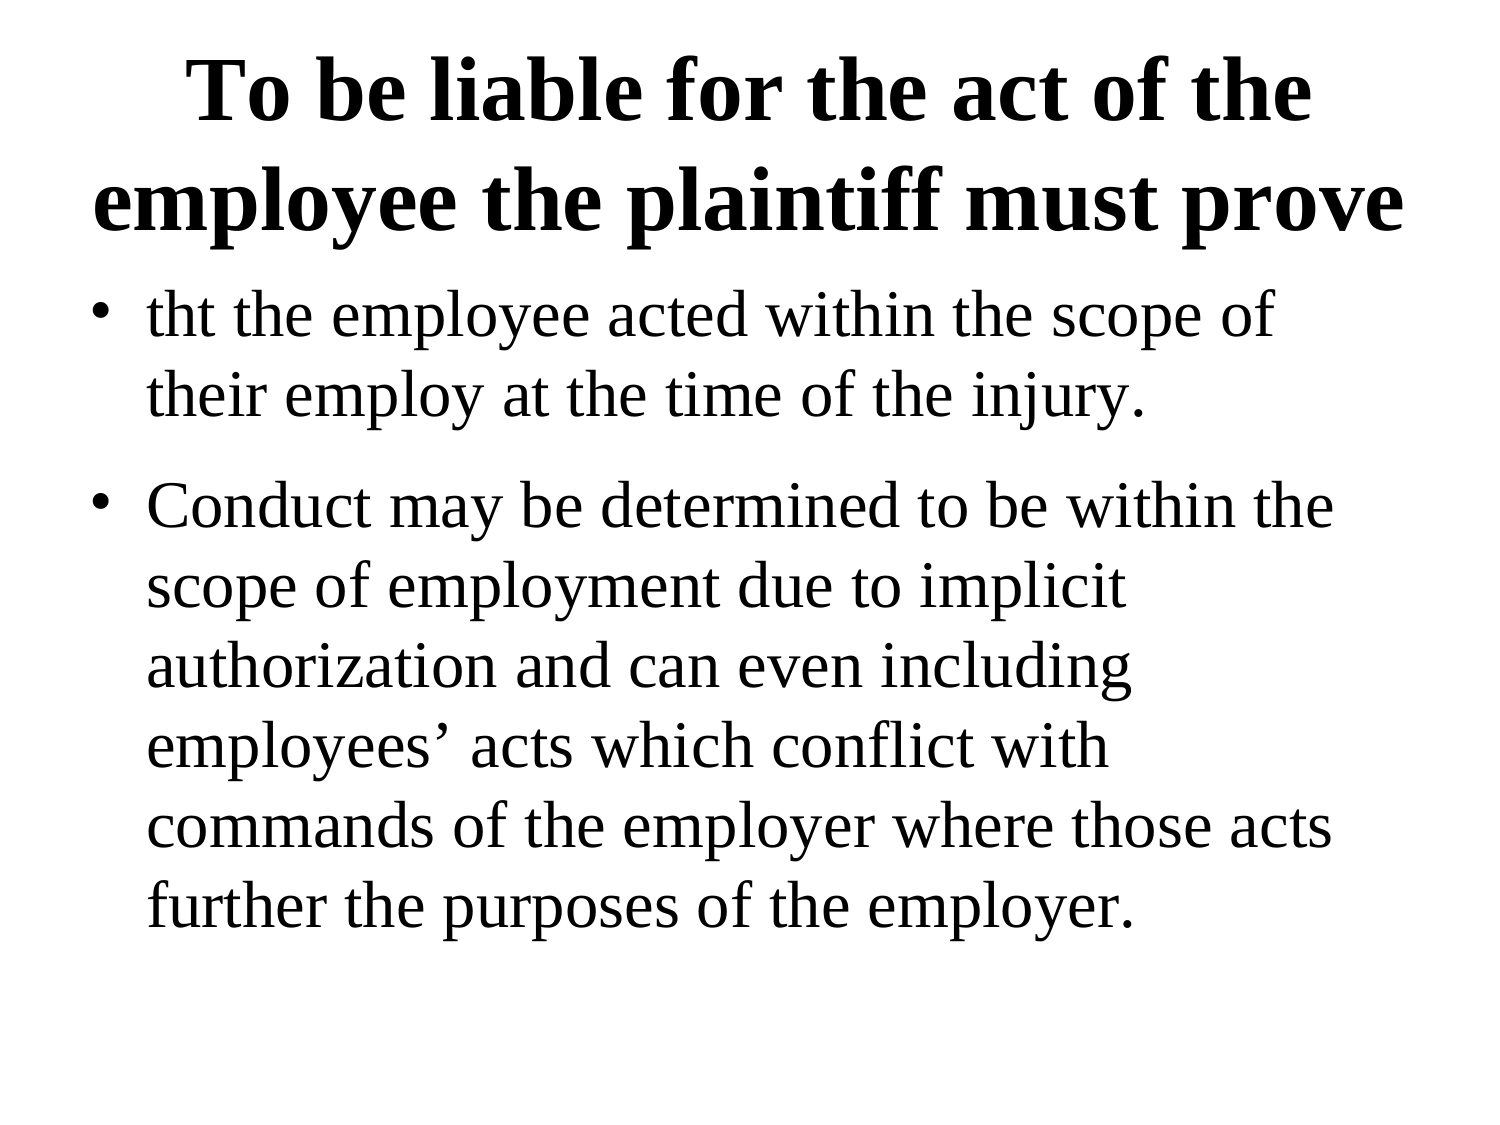

# To be liable for the act of the employee the plaintiff must prove
tht the employee acted within the scope of their employ at the time of the injury.
Conduct may be determined to be within the scope of employment due to implicit authorization and can even including employees’ acts which conflict with commands of the employer where those acts further the purposes of the employer.